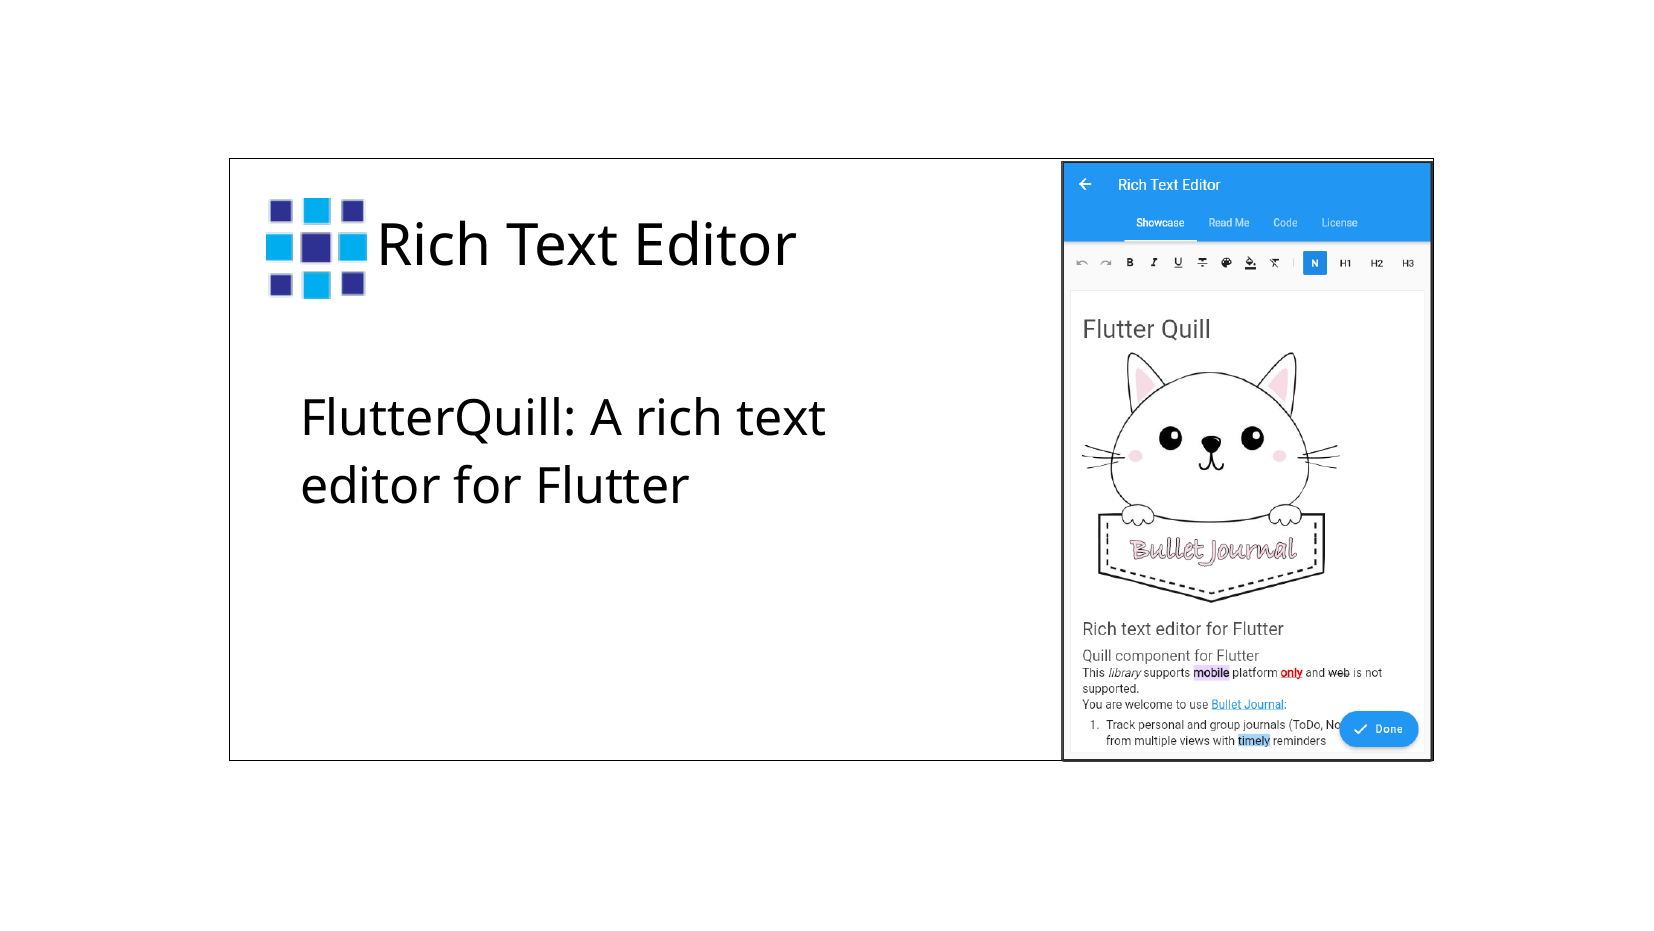

# Rich Text Editor
FlutterQuill: A rich text editor for Flutter